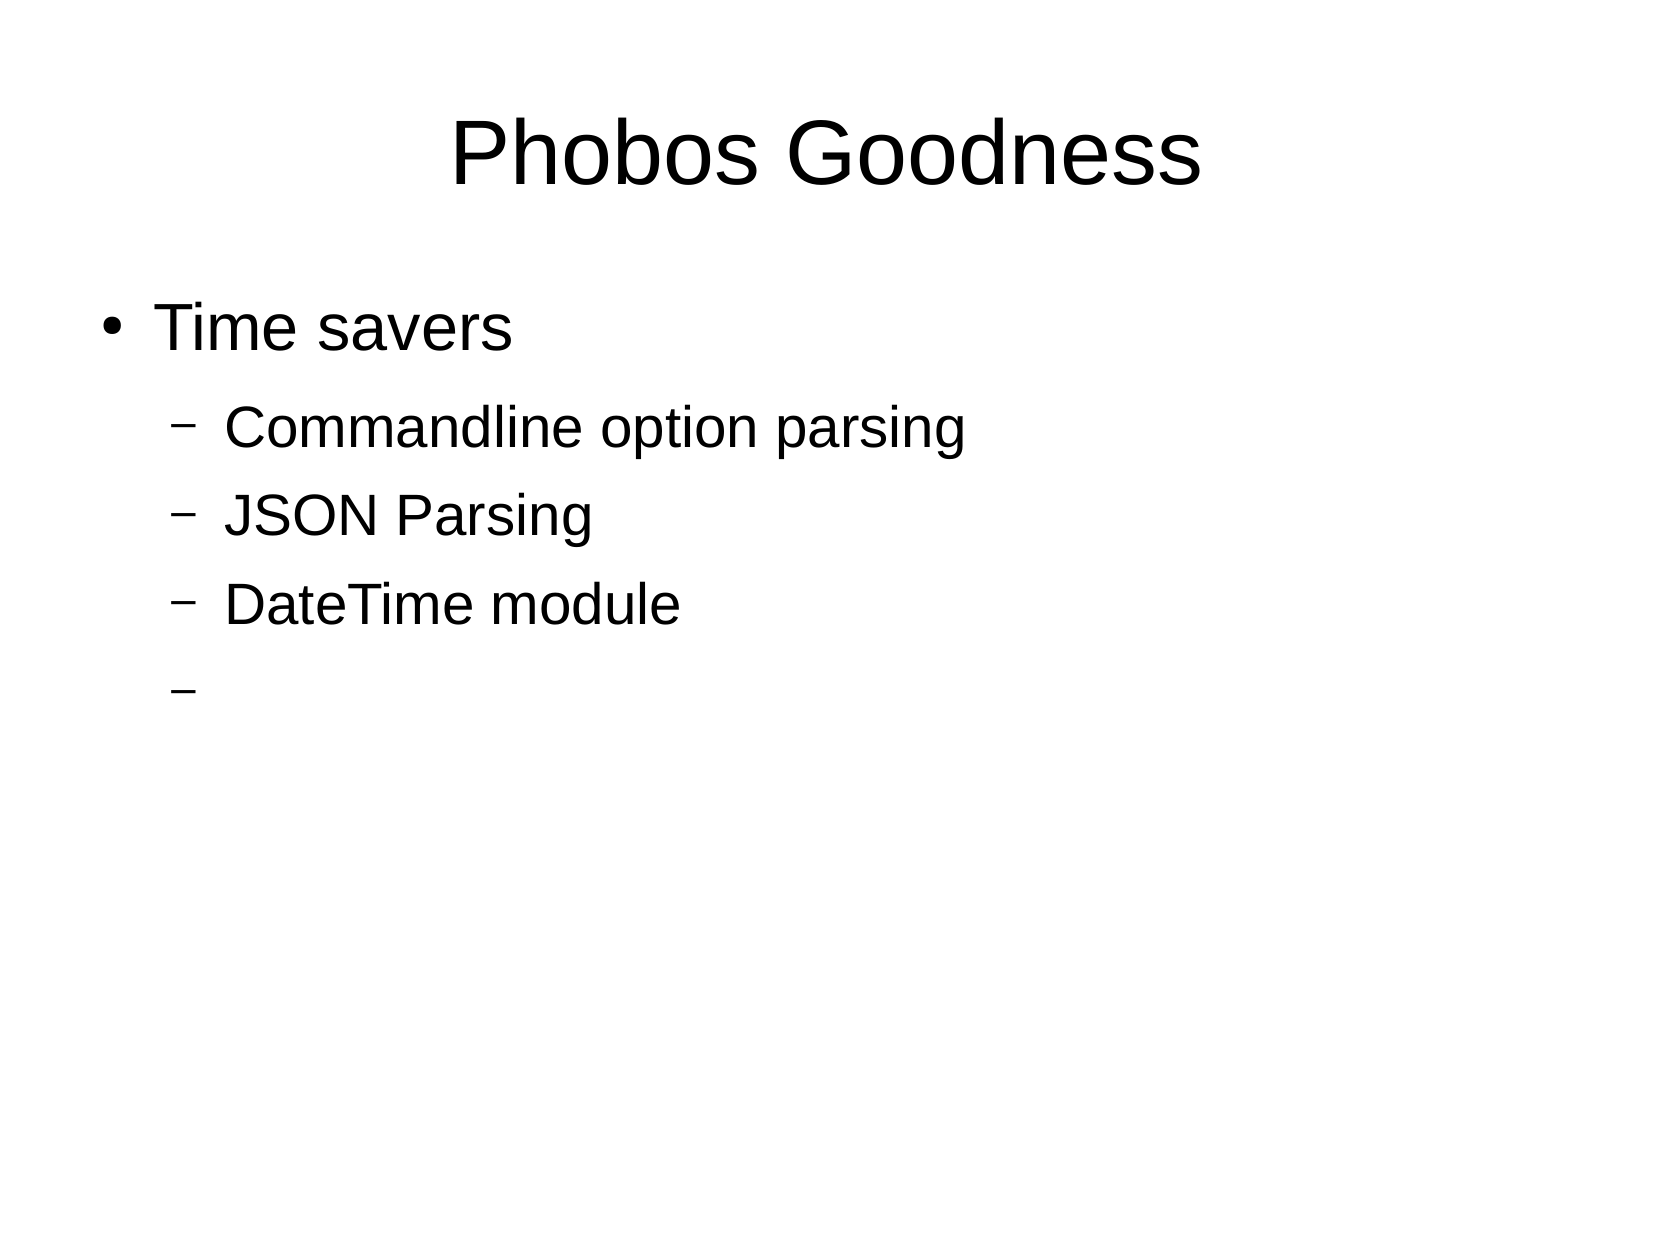

# Phobos Goodness
Time savers
Commandline option parsing
JSON Parsing
DateTime module